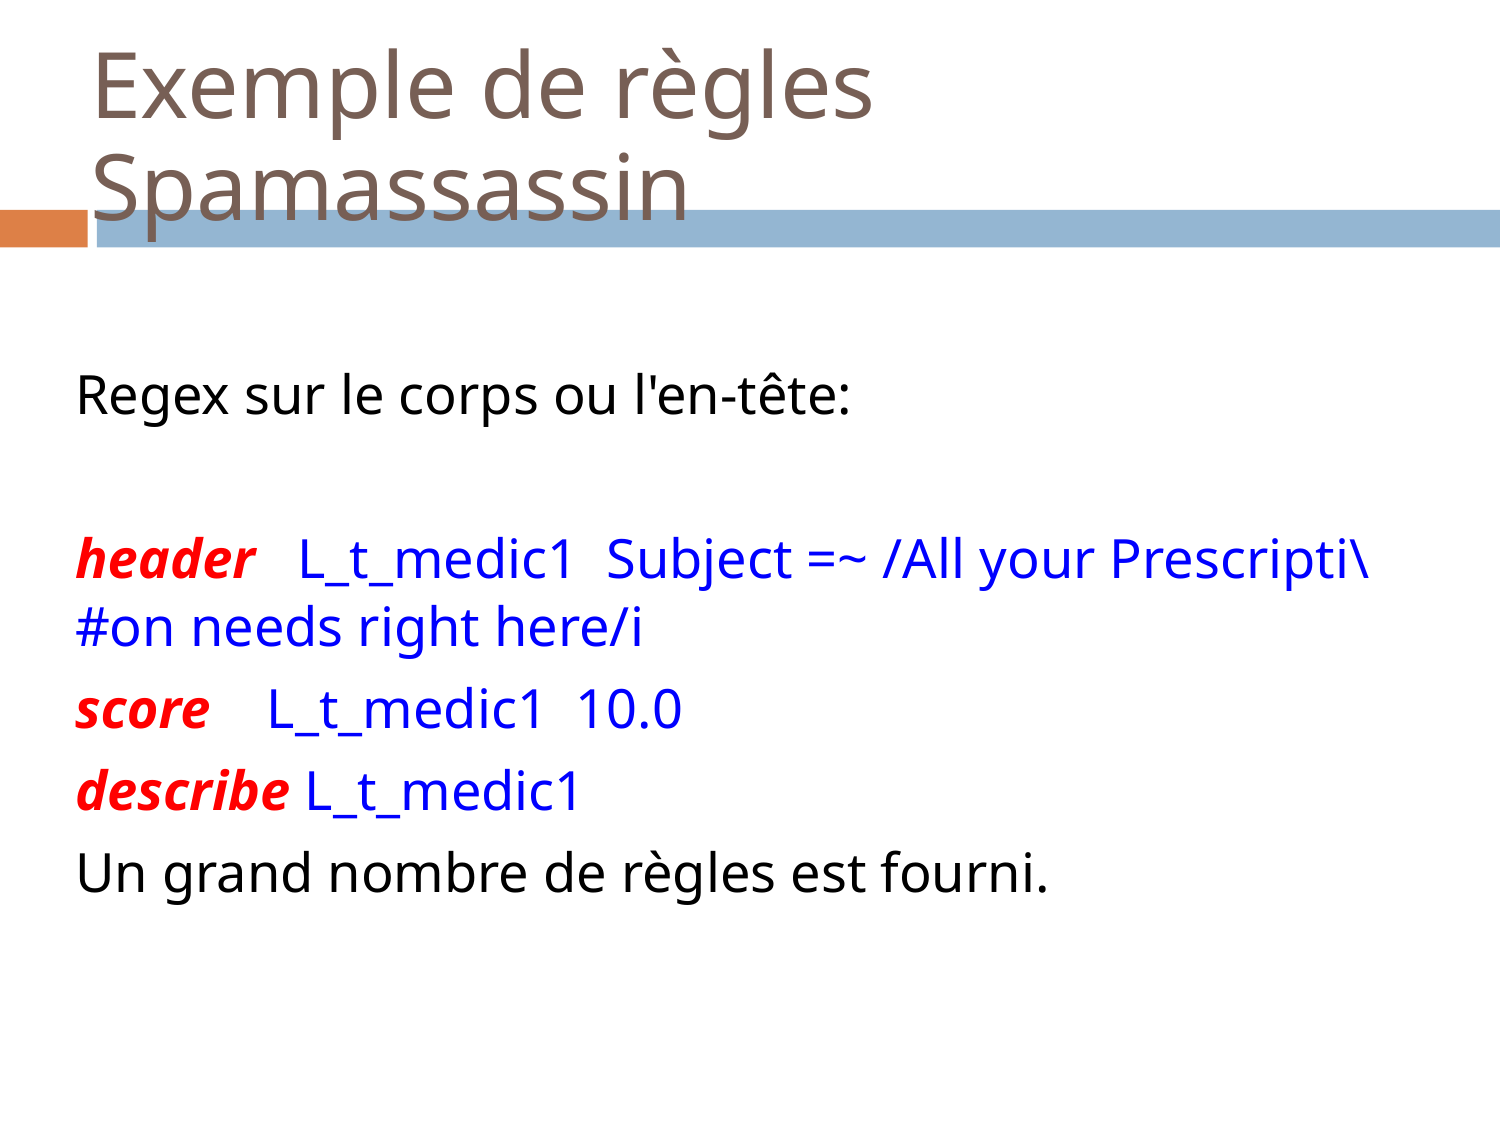

# Exemple de règles Spamassassin
Regex sur le corps ou l'en-tête:
header L_t_medic1 Subject =~ /All your Prescripti\#on needs right here/i
score L_t_medic1 10.0
describe L_t_medic1
Un grand nombre de règles est fourni.